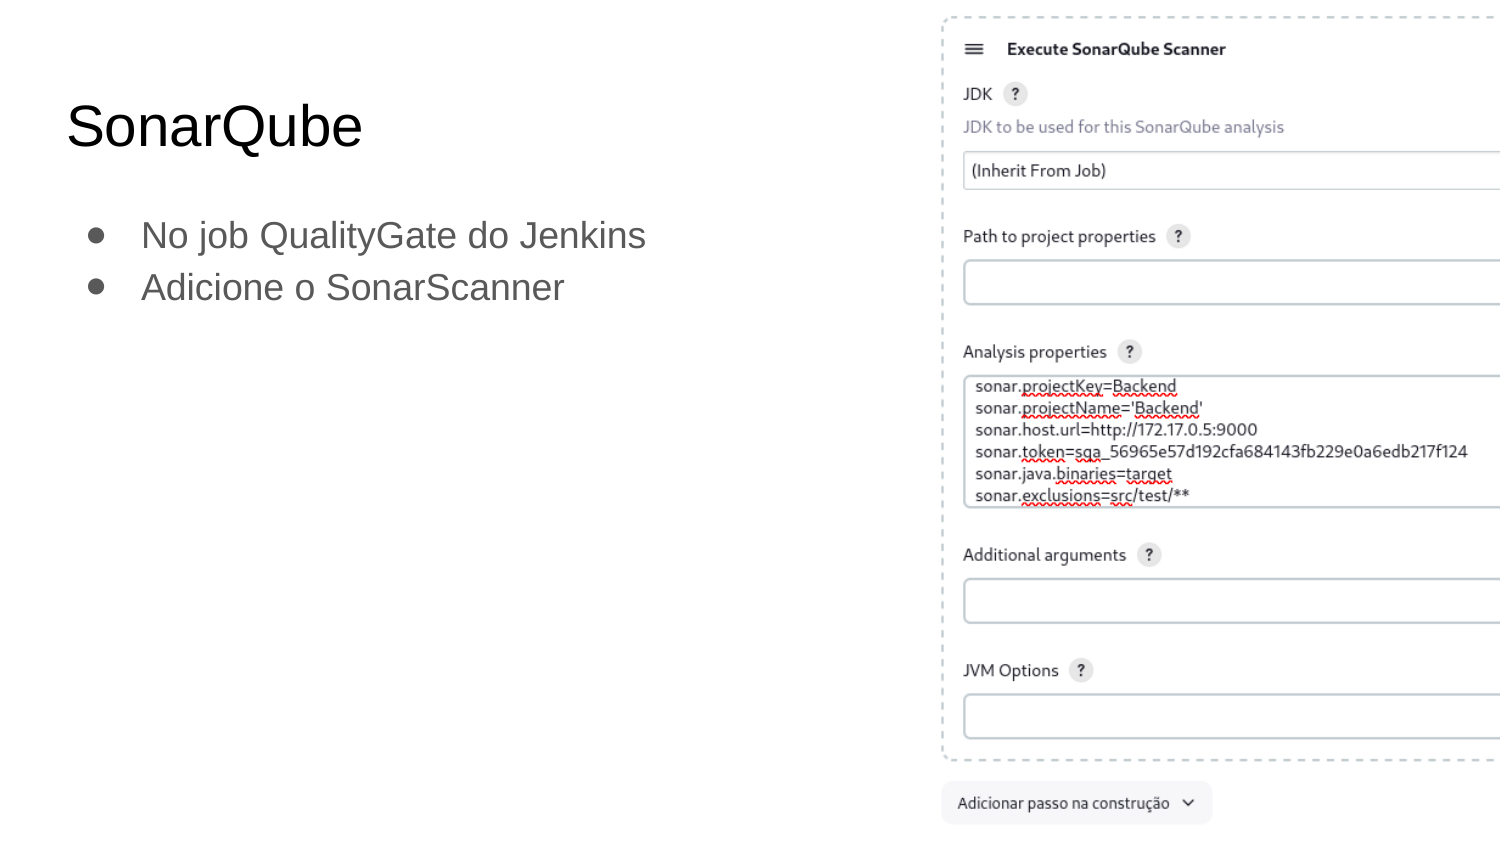

# SonarQube
No job QualityGate do Jenkins
Adicione o SonarScanner